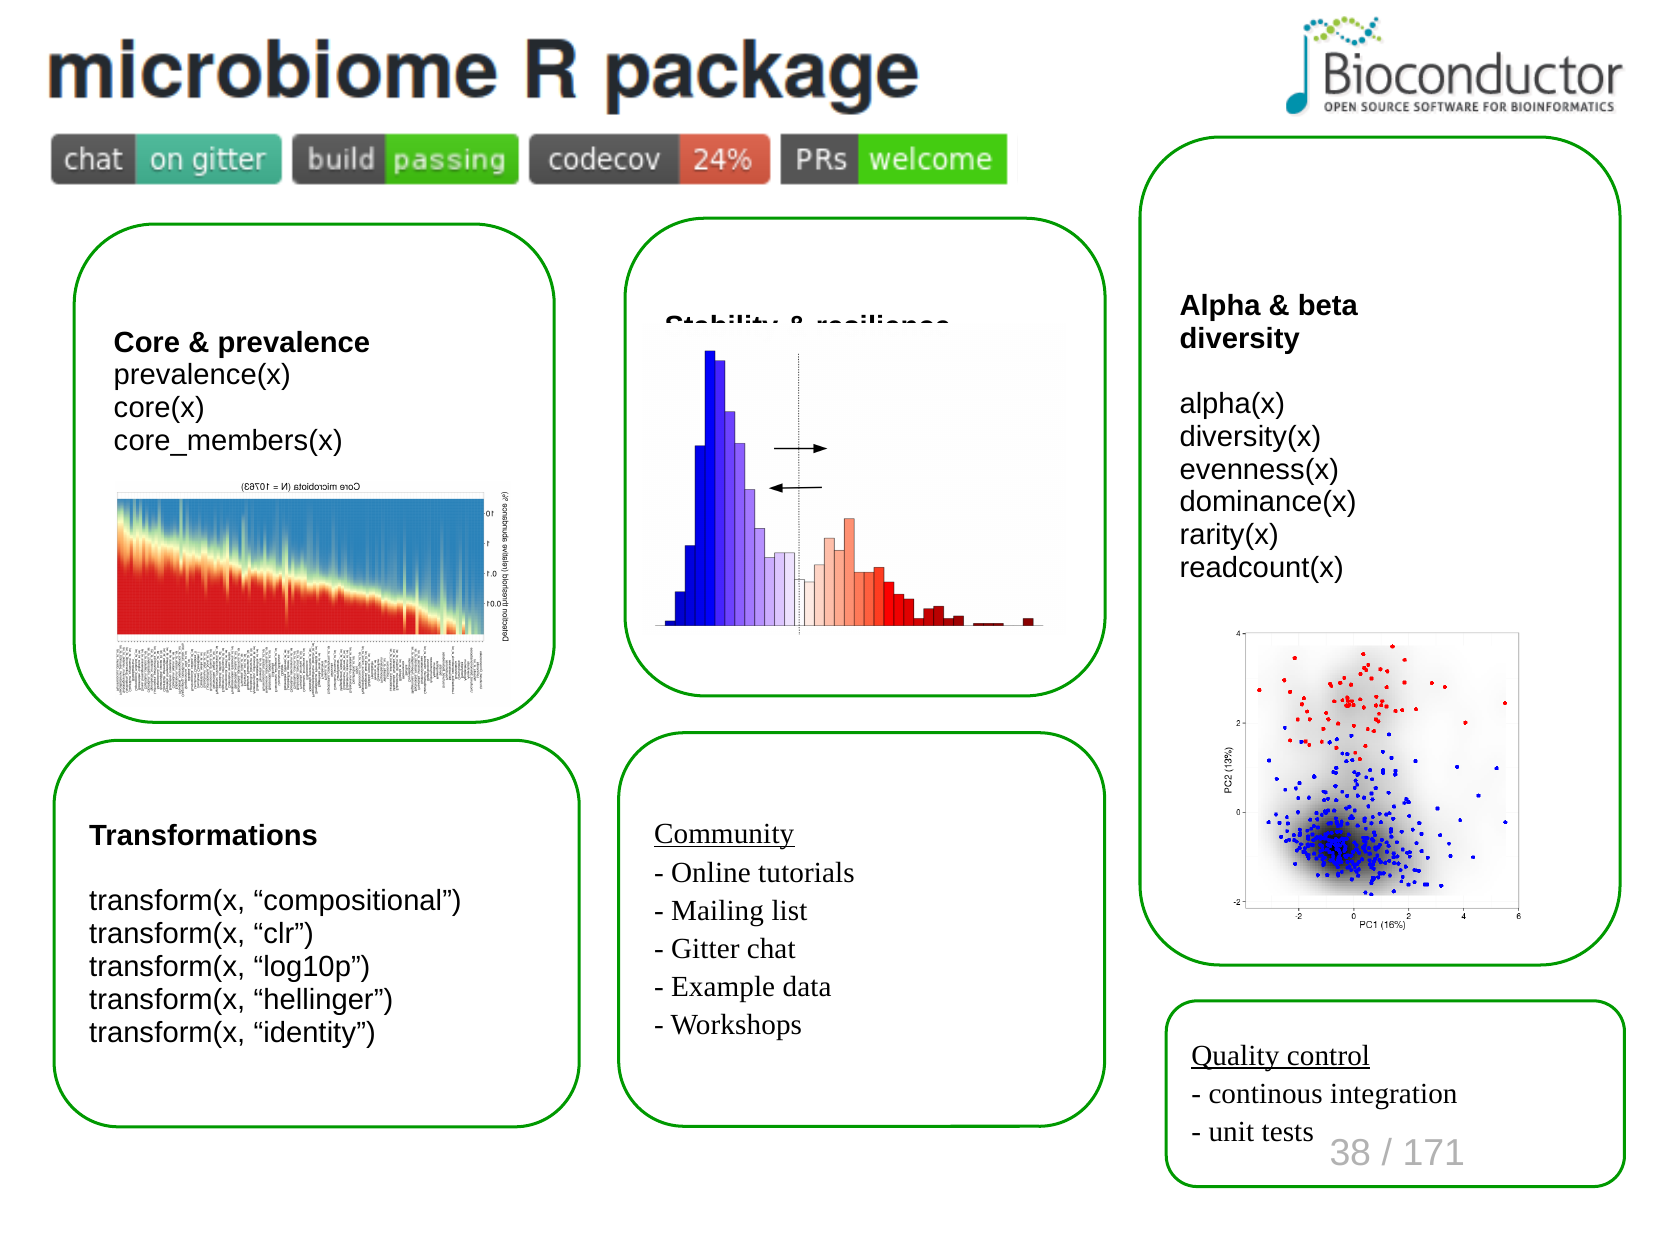

Alpha & beta
diversity
alpha(x)
diversity(x)
evenness(x)
dominance(x)
rarity(x)
readcount(x)
Stability & resilience
Core & prevalence
prevalence(x)
core(x)
core_members(x)
Community
- Online tutorials
- Mailing list
- Gitter chat
- Example data
- Workshops
Transformations
transform(x, “compositional”)
transform(x, “clr”)
transform(x, “log10p”)
transform(x, “hellinger”)
transform(x, “identity”)
Quality control
- continous integration
- unit tests